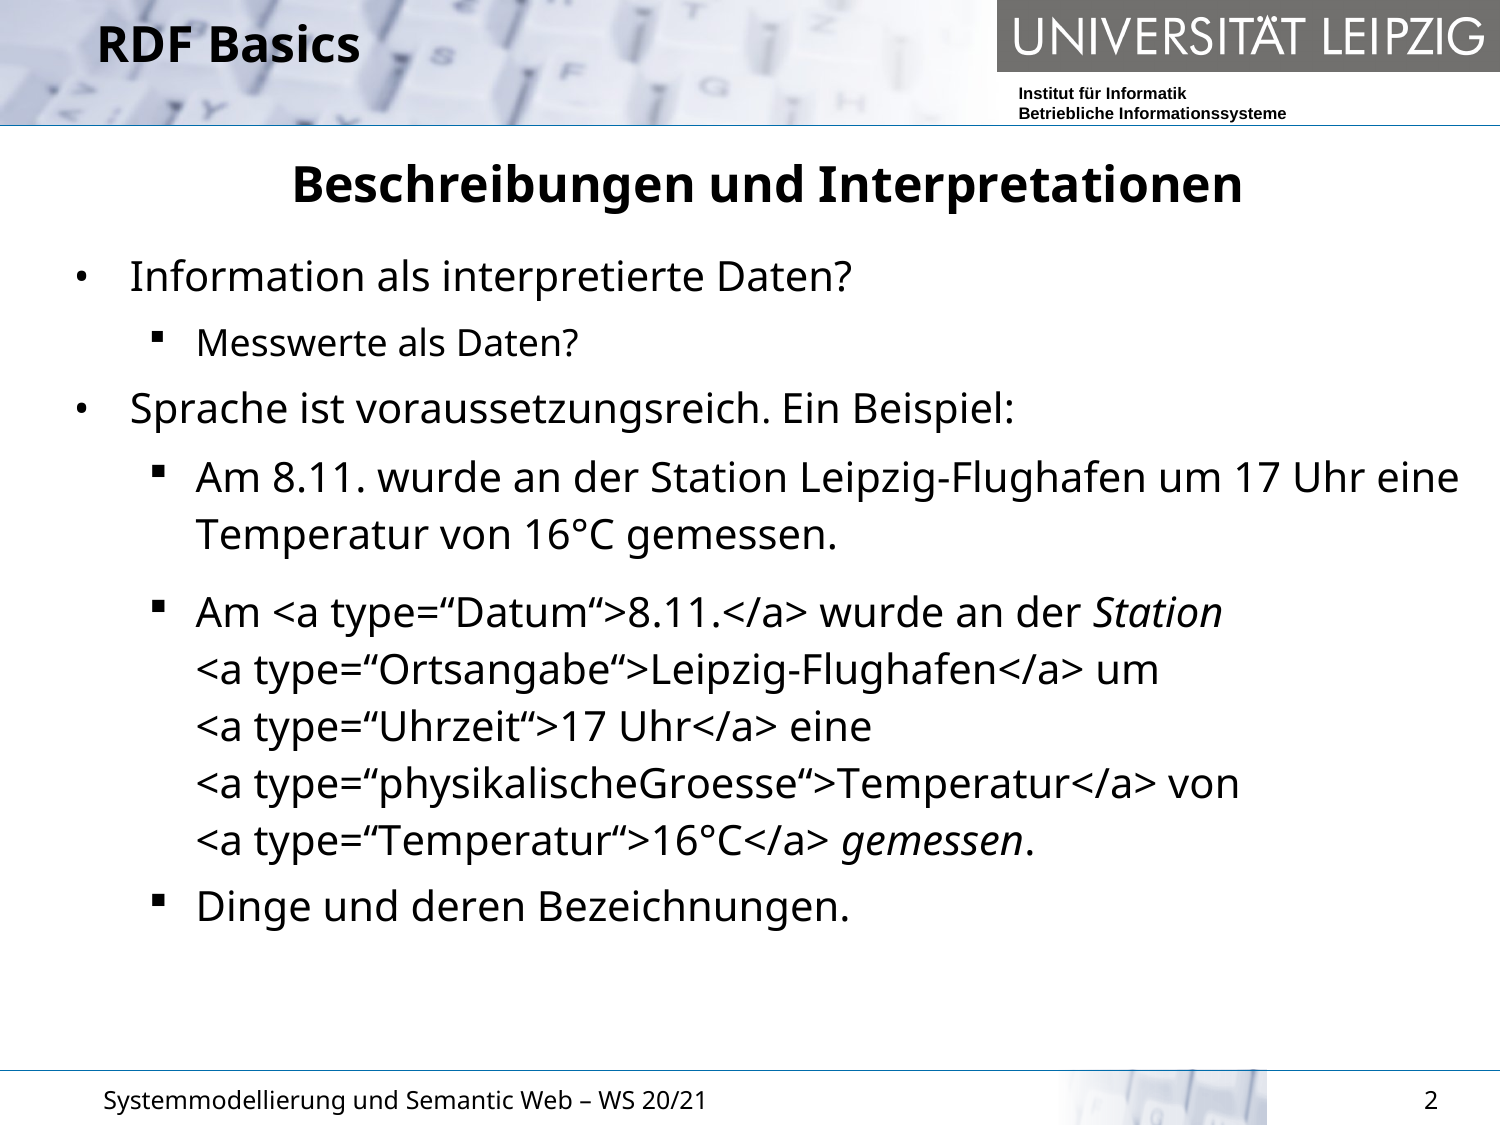

RDF Basics
# Beschreibungen und Interpretationen
Information als interpretierte Daten?
Messwerte als Daten?
Sprache ist voraussetzungsreich. Ein Beispiel:
Am 8.11. wurde an der Station Leipzig-Flughafen um 17 Uhr eine Temperatur von 16°C gemessen.
Am <a type=“Datum“>8.11.</a> wurde an der Station
<a type=“Ortsangabe“>Leipzig-Flughafen</a> um
<a type=“Uhrzeit“>17 Uhr</a> eine
<a type=“physikalischeGroesse“>Temperatur</a> von
<a type=“Temperatur“>16°C</a> gemessen.
Dinge und deren Bezeichnungen.
Systemmodellierung und Semantic Web – WS 20/21
2